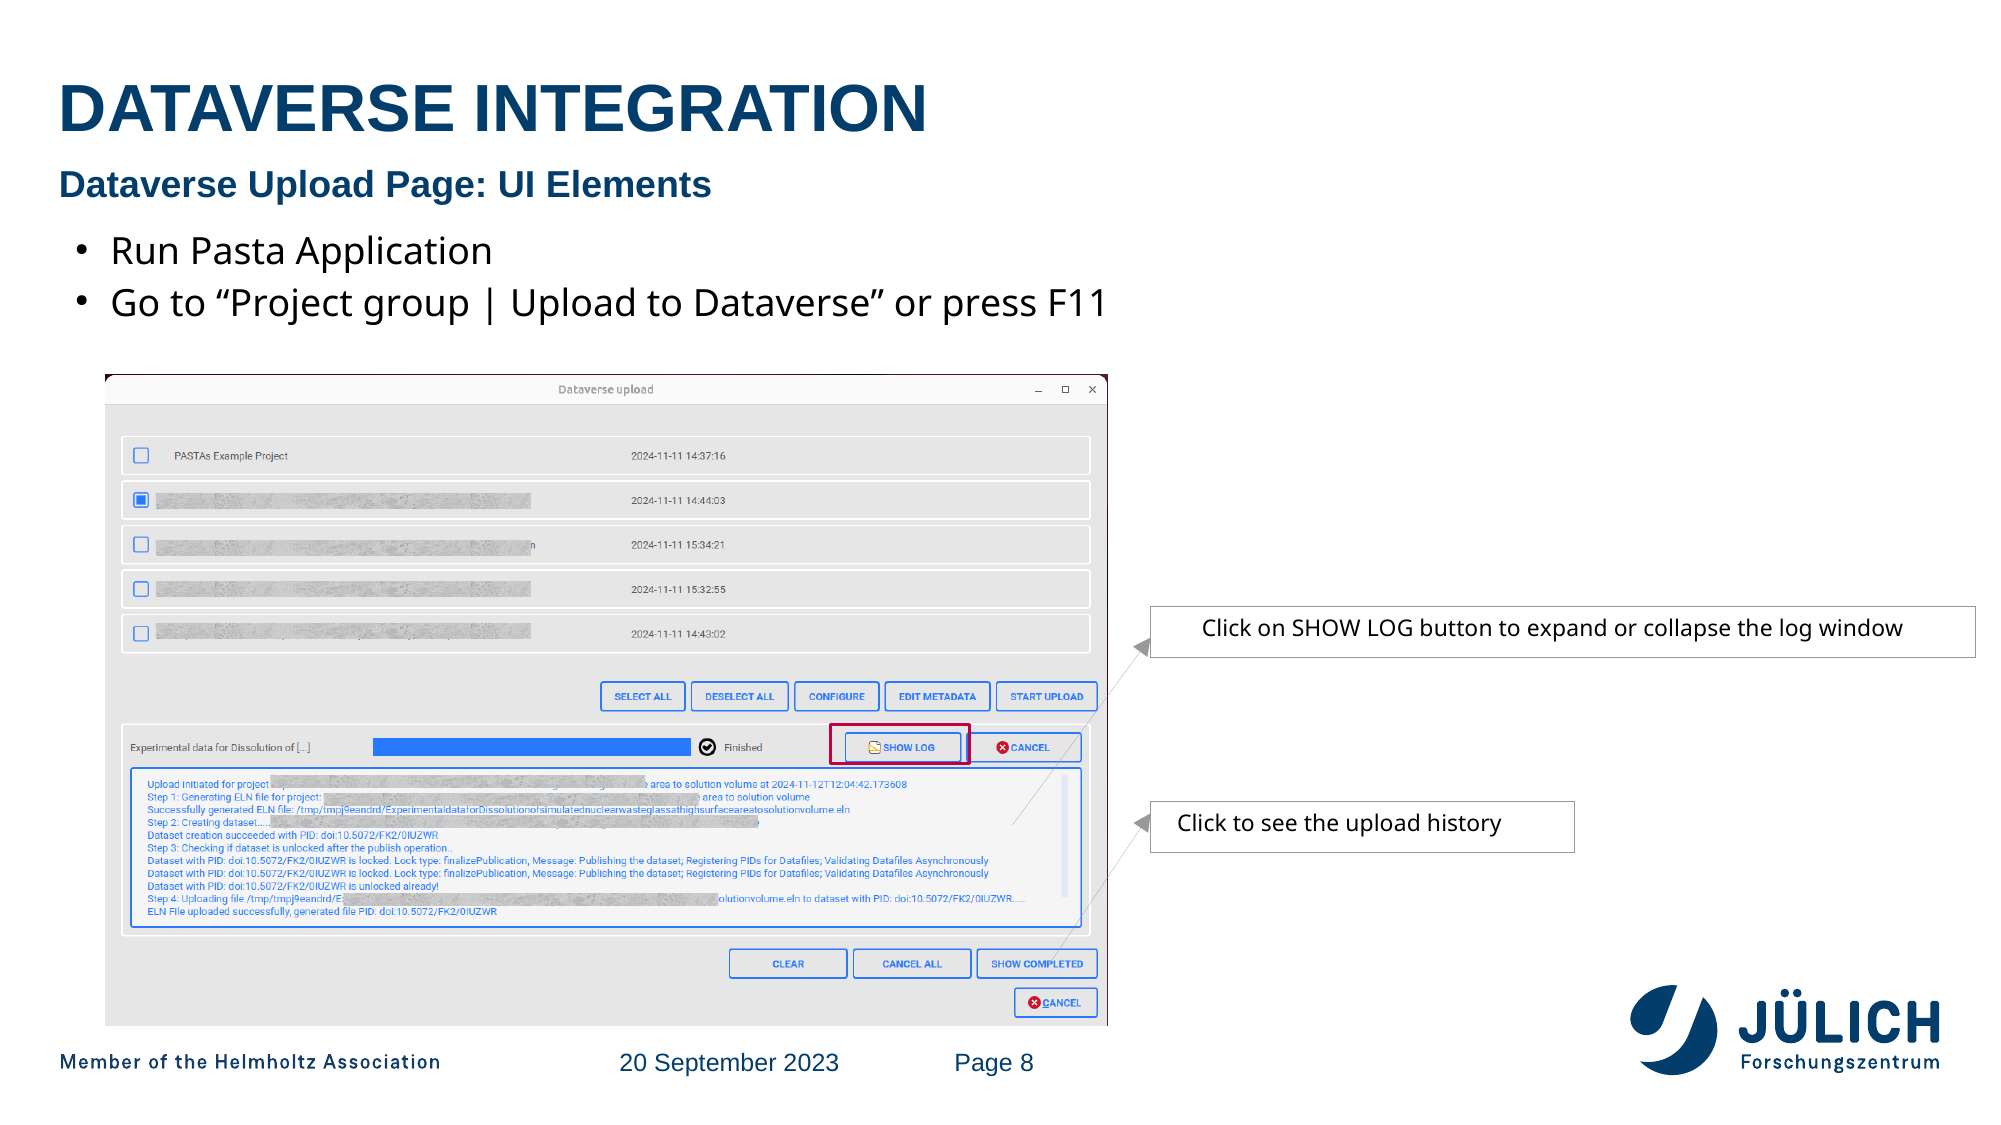

# Dataverse integration
Dataverse Upload Page: UI Elements
Run Pasta Application
Go to “Project group | Upload to Dataverse” or press F11
Click on SHOW LOG button to expand or collapse the log window
Click to see the upload history
20 September 2023
Page